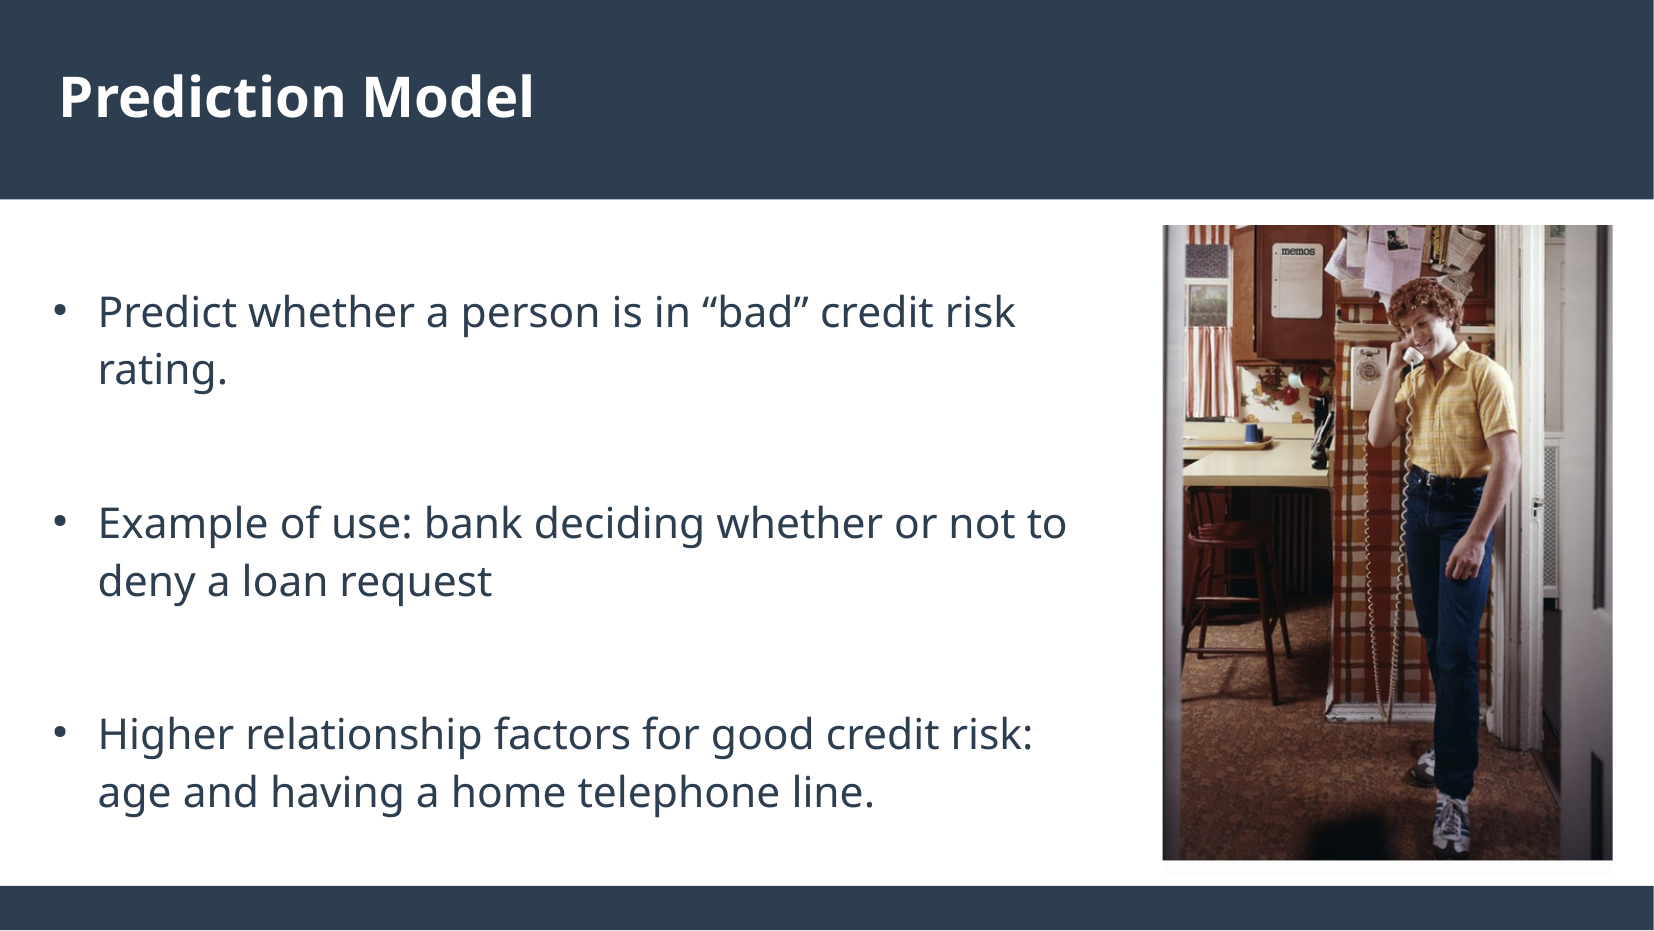

# Prediction Model
Predict whether a person is in “bad” credit risk rating.
Example of use: bank deciding whether or not to deny a loan request
Higher relationship factors for good credit risk: age and having a home telephone line.